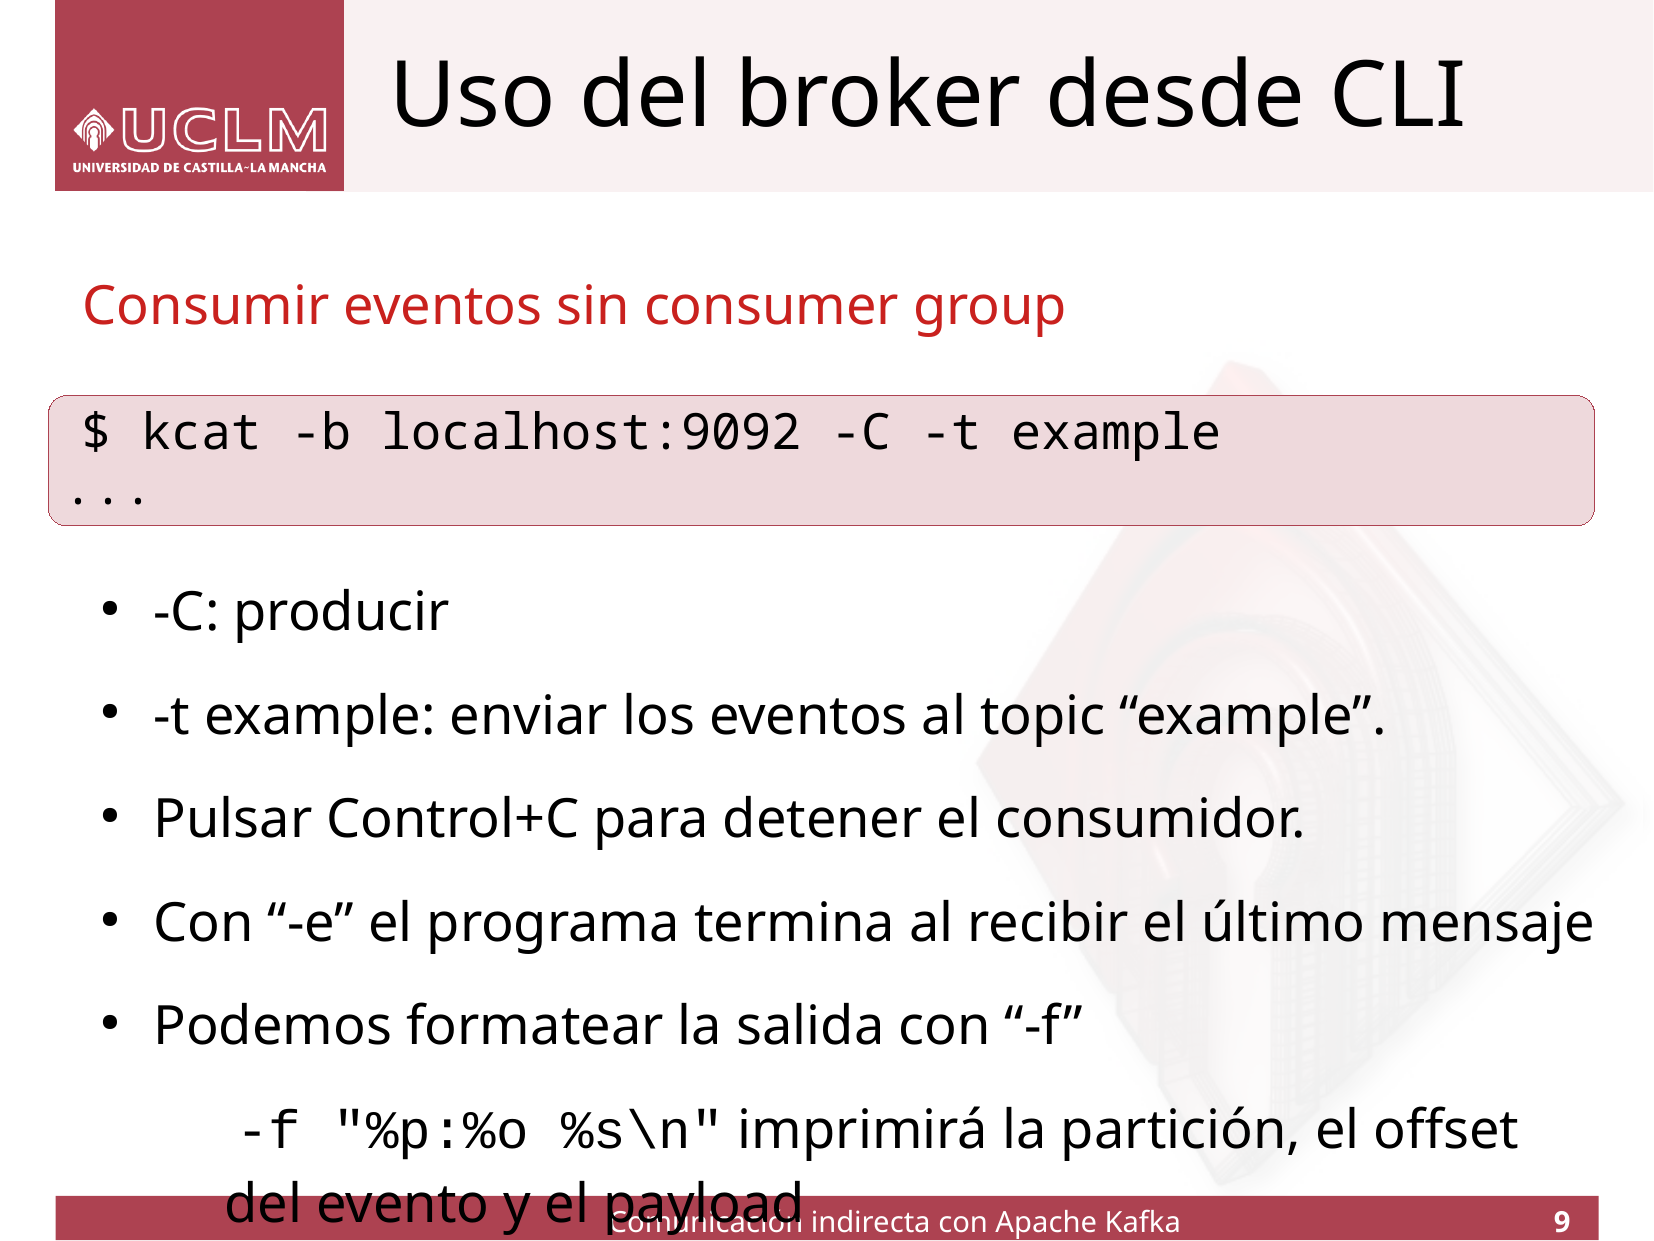

# Uso del broker desde CLI
Consumir eventos sin consumer group
$ kcat -b localhost:9092 -C -t example
...
-C: producir
-t example: enviar los eventos al topic “example”.
Pulsar Control+C para detener el consumidor.
Con “-e” el programa termina al recibir el último mensaje
Podemos formatear la salida con “-f”
-f "%p:%o %s\n" imprimirá la partición, el offset del evento y el payload
Sistemas Distribuidos - IceGrid
9